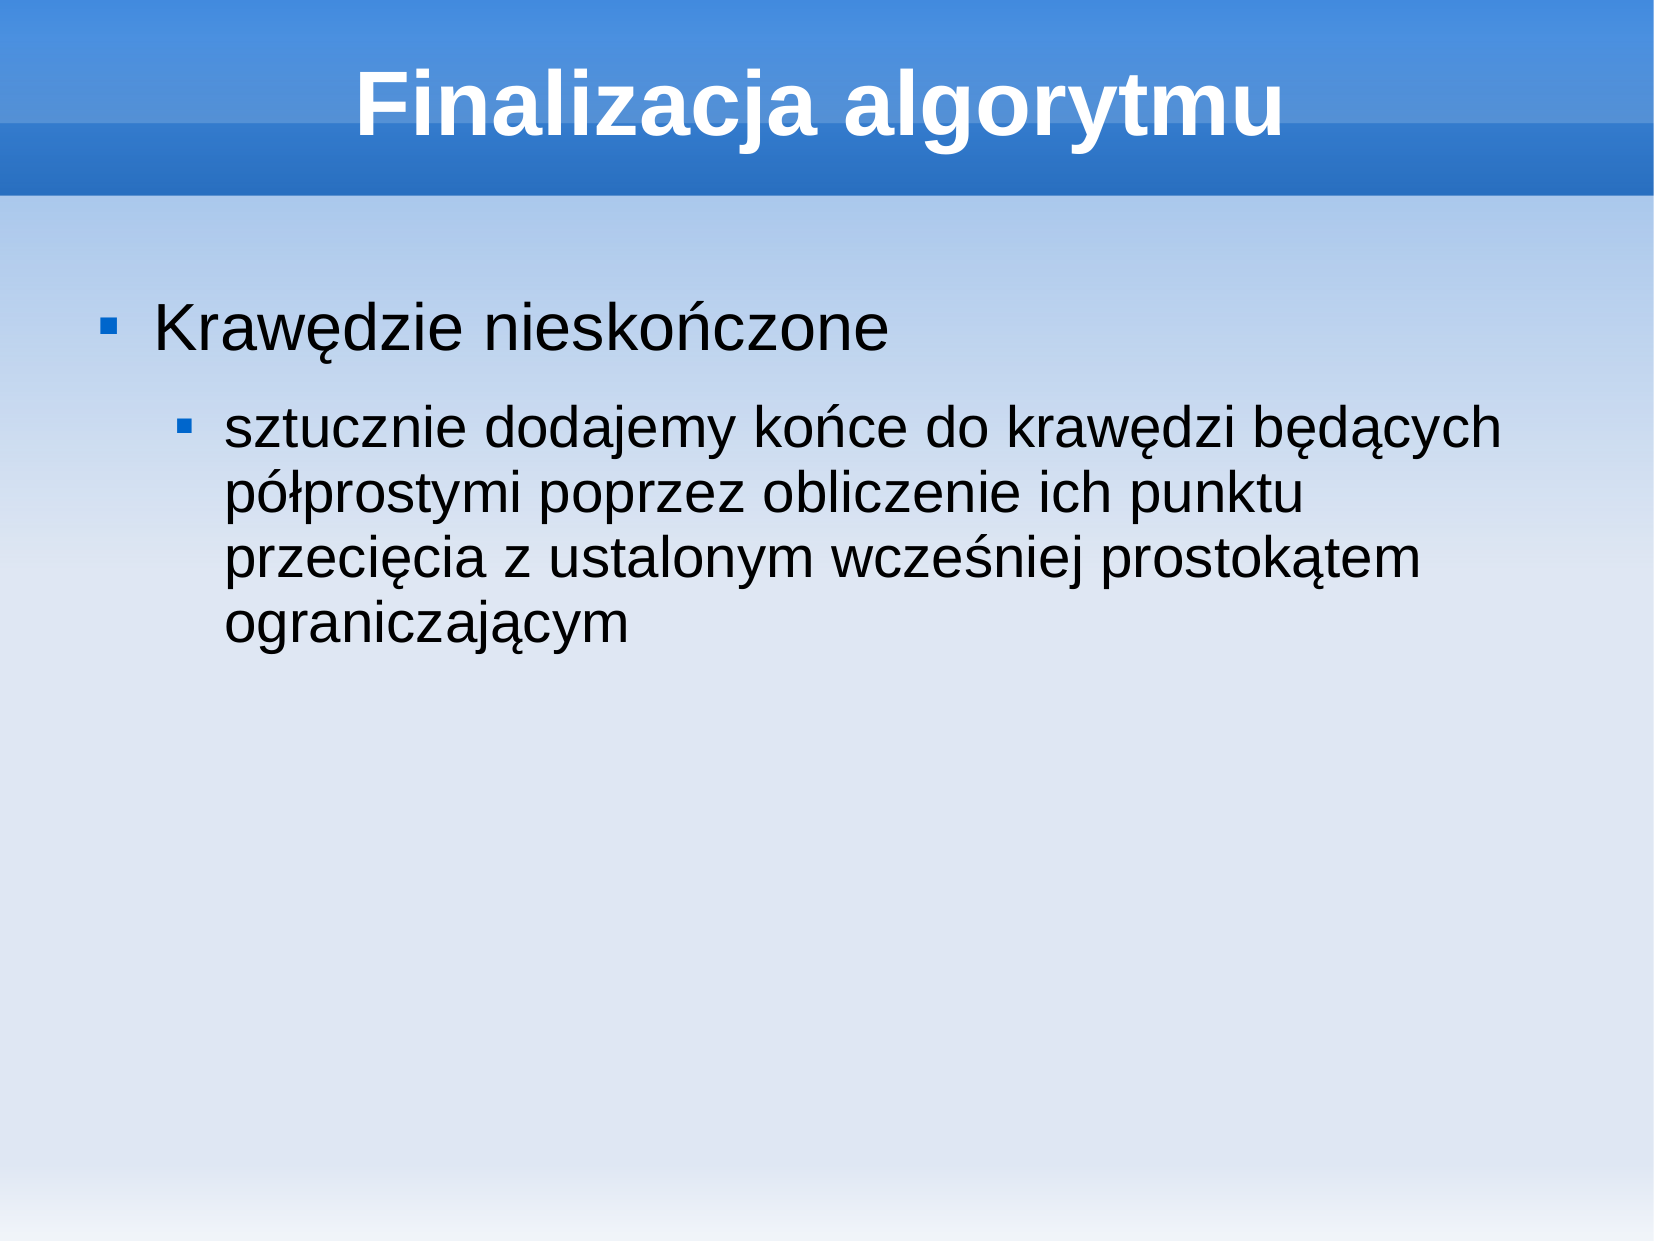

# Finalizacja algorytmu
Krawędzie nieskończone
sztucznie dodajemy końce do krawędzi będących półprostymi poprzez obliczenie ich punktu przecięcia z ustalonym wcześniej prostokątem ograniczającym